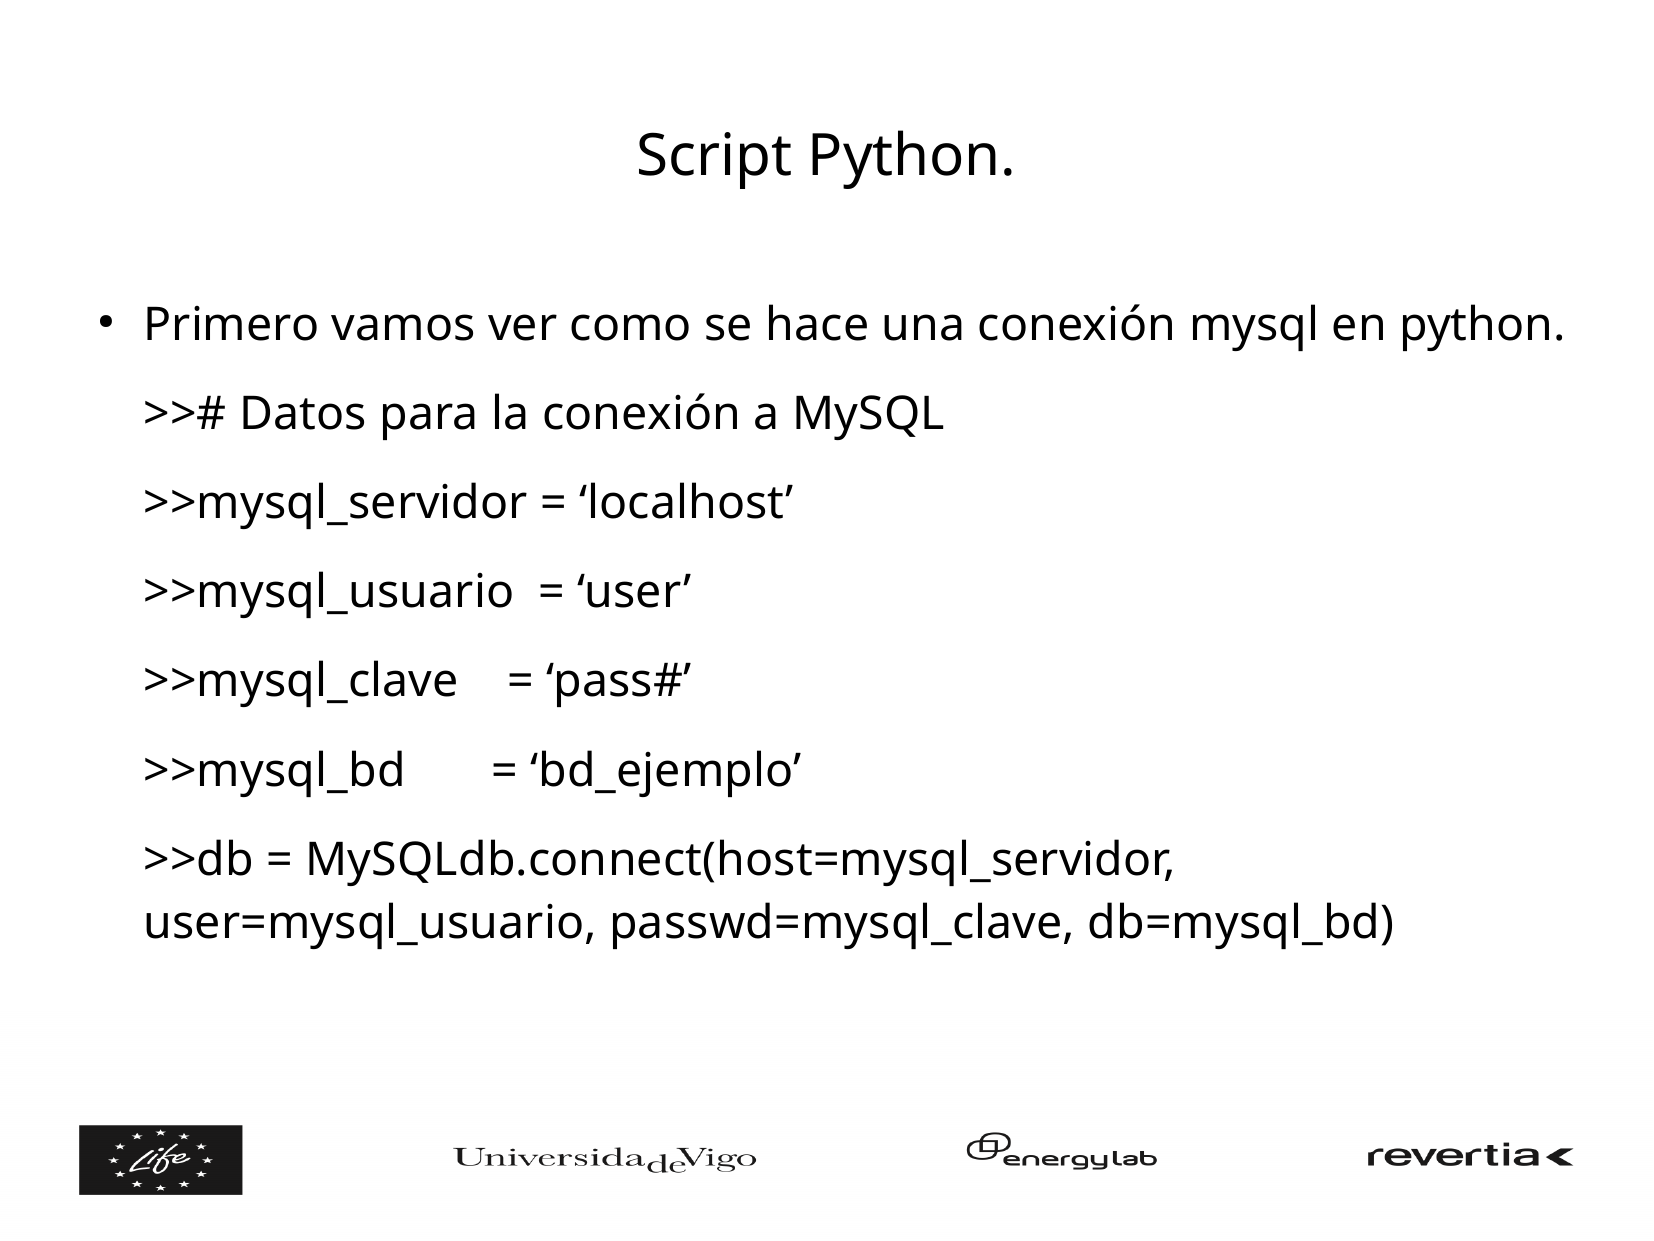

# Script Python.
Primero vamos ver como se hace una conexión mysql en python.
>># Datos para la conexión a MySQL
>>mysql_servidor = ‘localhost’
>>mysql_usuario = ‘user’
>>mysql_clave = ‘pass#’
>>mysql_bd = ‘bd_ejemplo’
>>db = MySQLdb.connect(host=mysql_servidor, user=mysql_usuario, passwd=mysql_clave, db=mysql_bd)